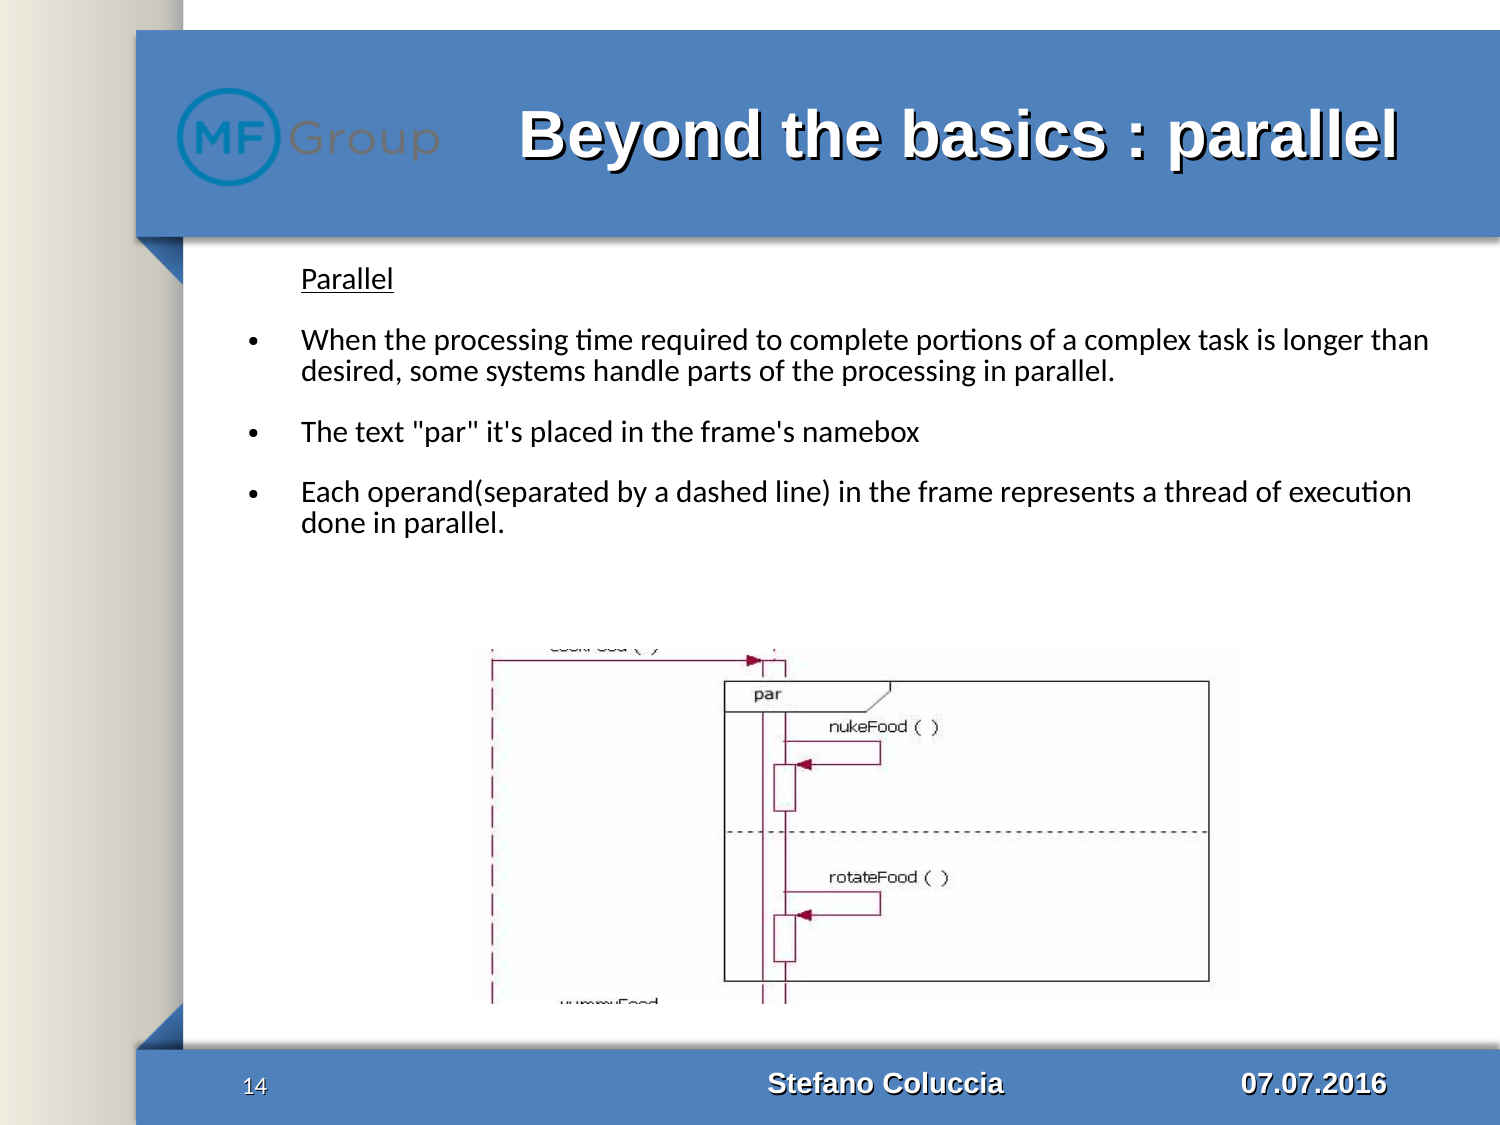

# Beyond the basics : parallel
Parallel
When the processing time required to complete portions of a complex task is longer than desired, some systems handle parts of the processing in parallel.
The text "par" it's placed in the frame's namebox
Each operand(separated by a dashed line) in the frame represents a thread of execution done in parallel.
14
Stefano Coluccia
07.07.2016